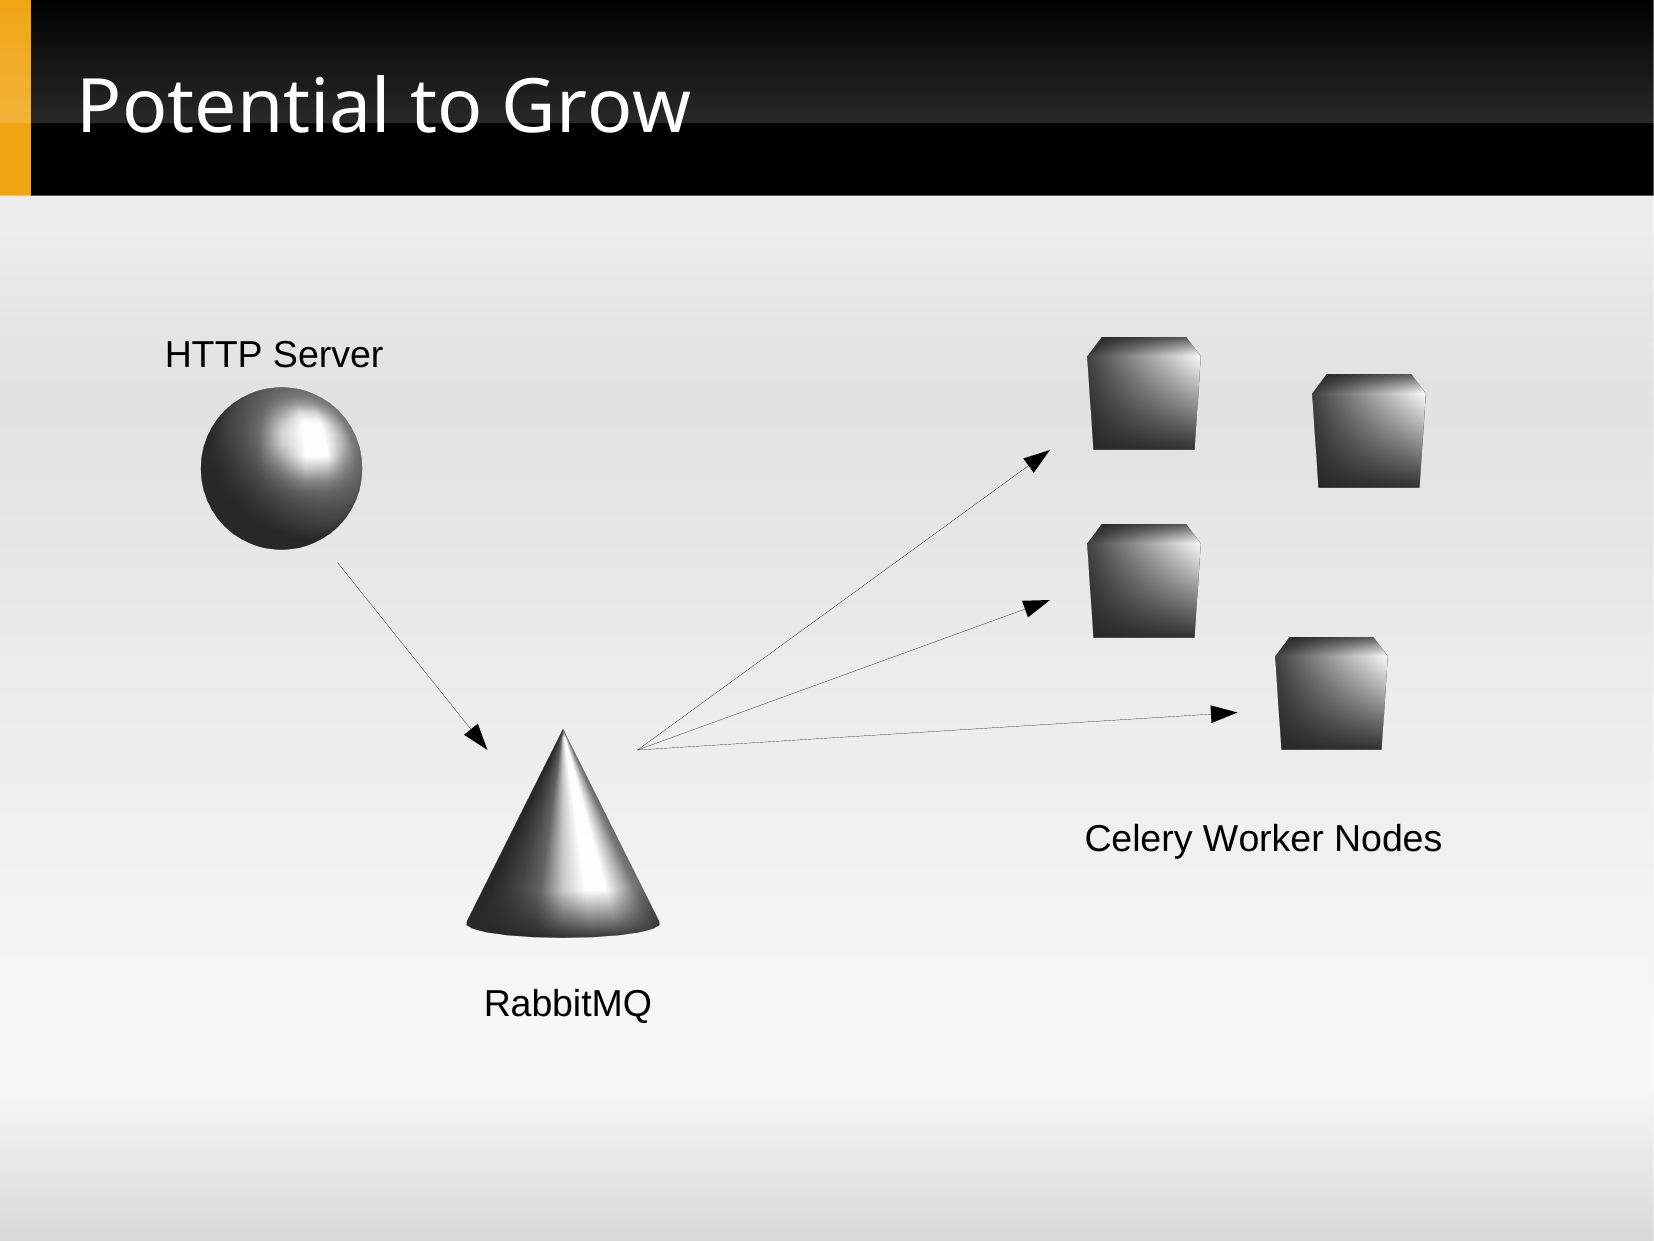

# Potential to Grow
HTTP Server
Celery Worker Nodes
RabbitMQ